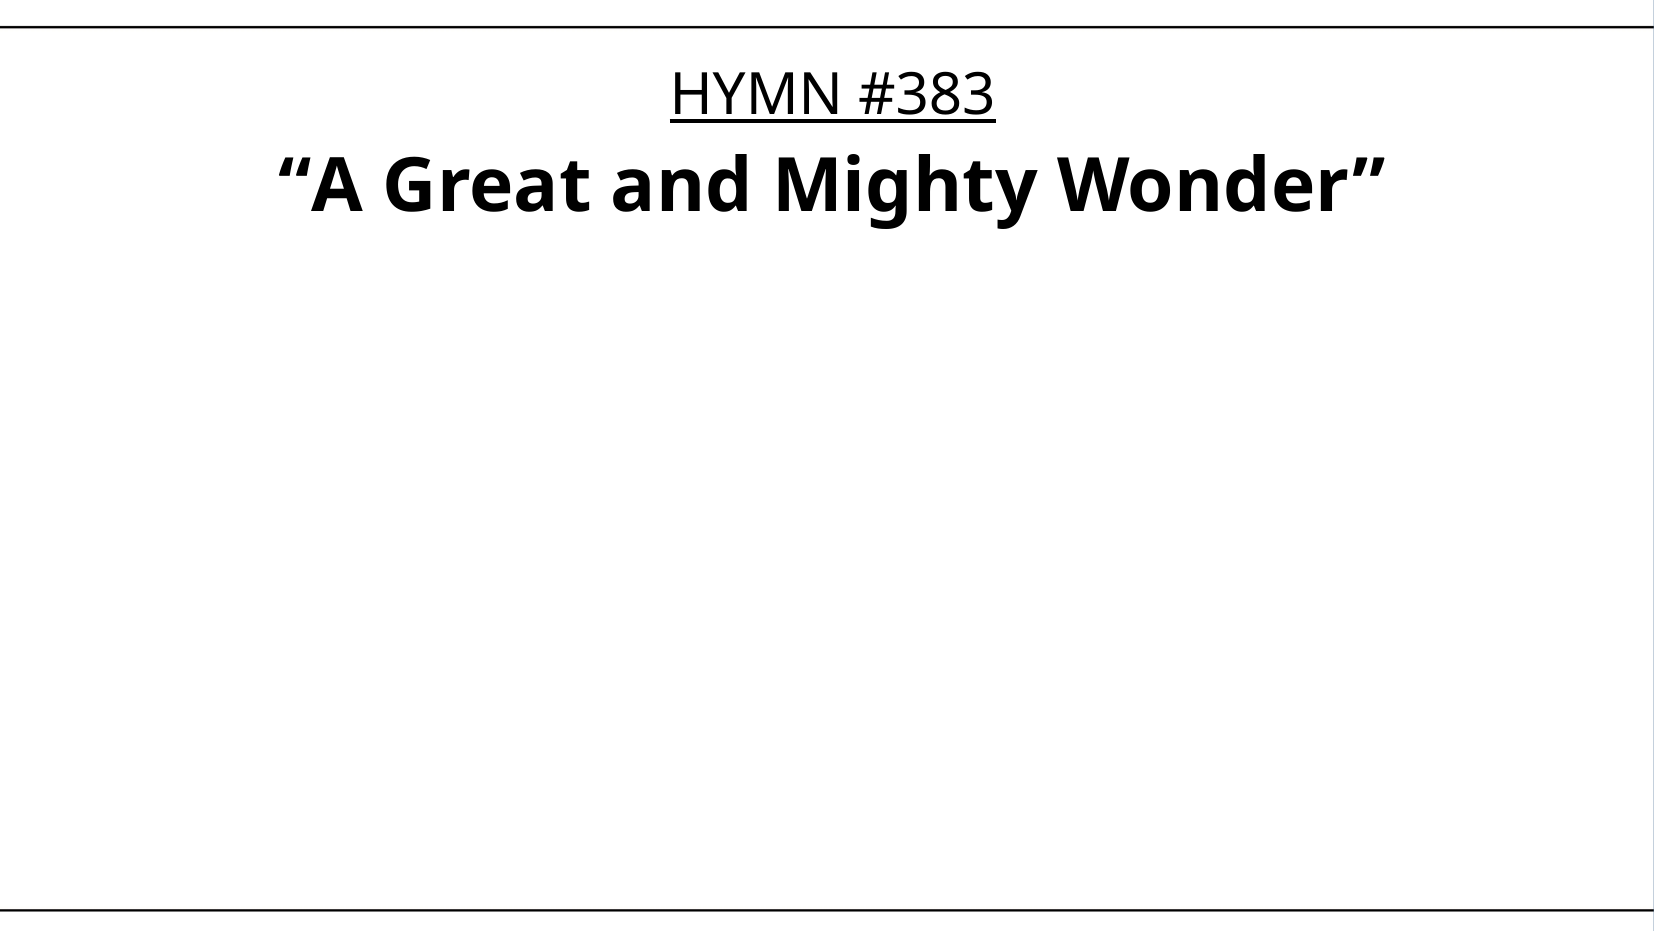

HYMN #383
“A Great and Mighty Wonder”